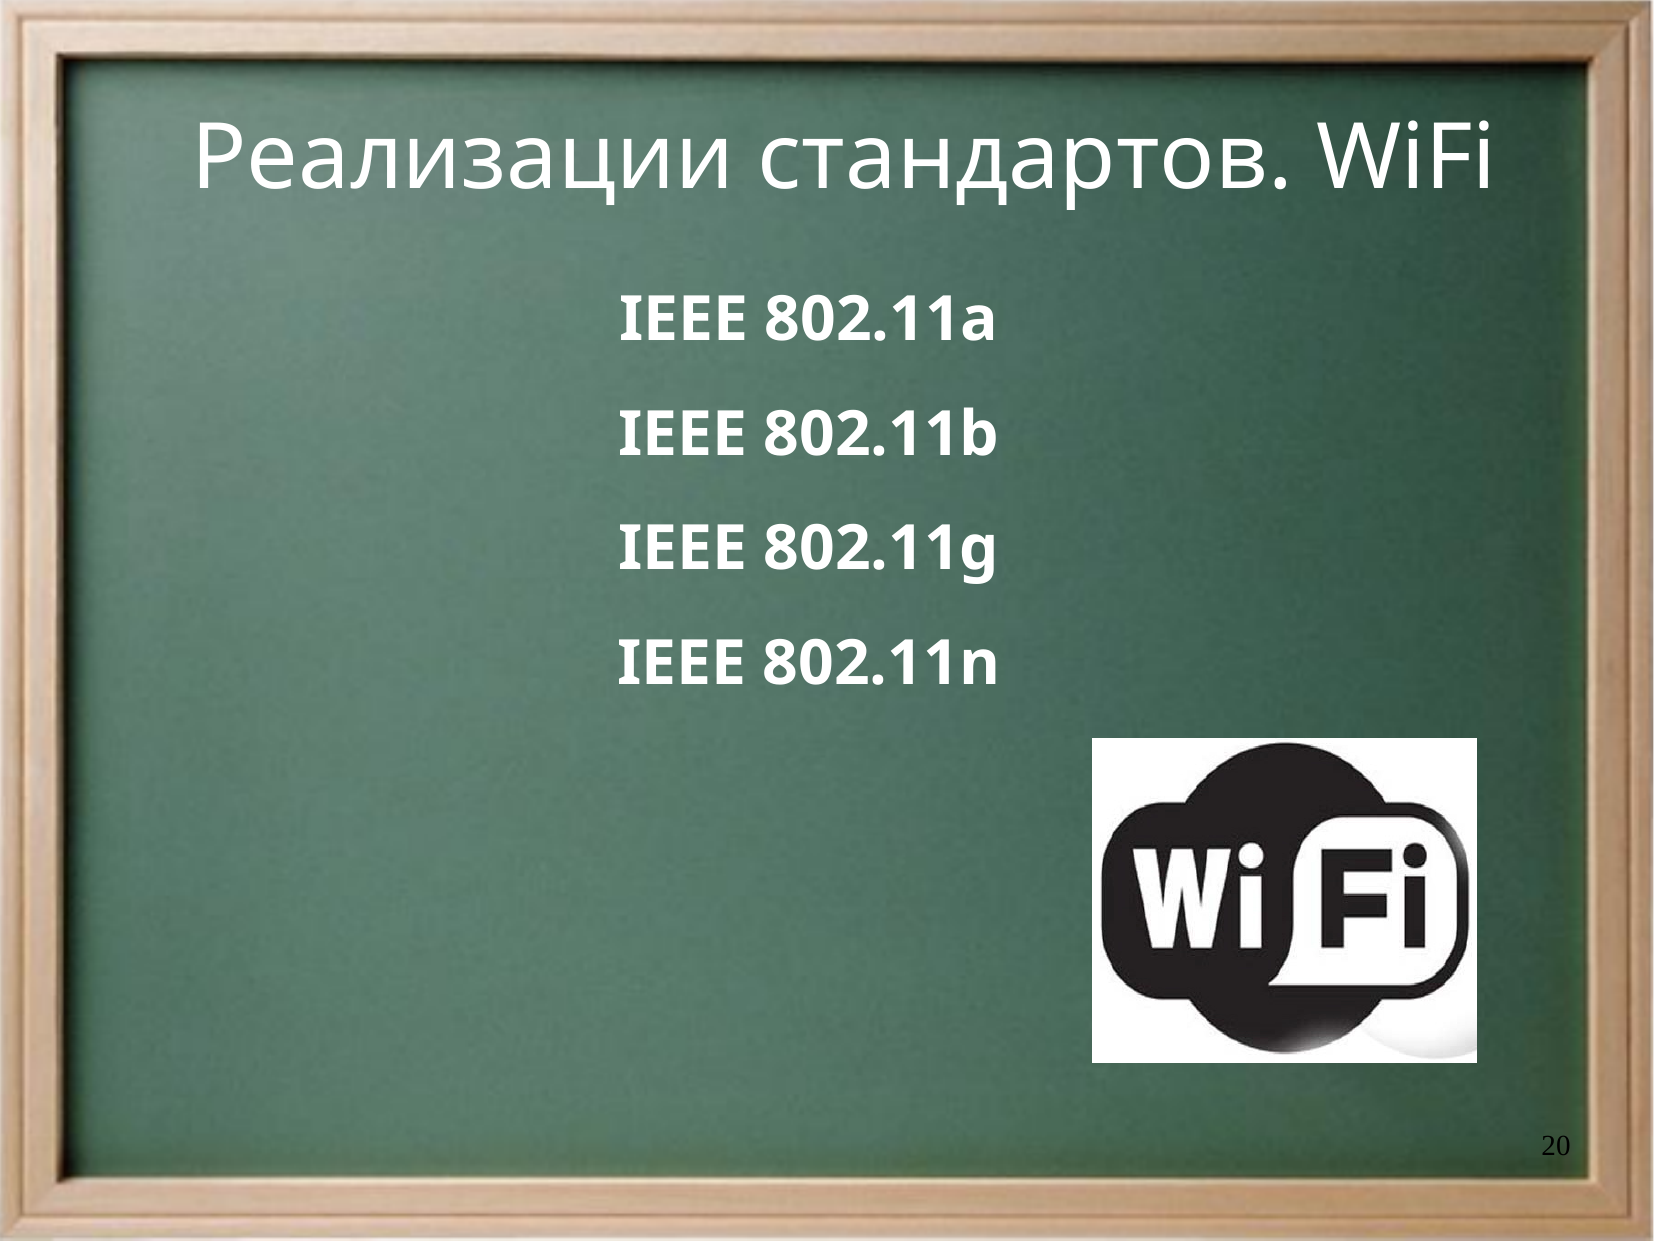

# Реализации стандартов. WiFi
IEEE 802.11a
IEEE 802.11b
IEEE 802.11g
IEEE 802.11n
20